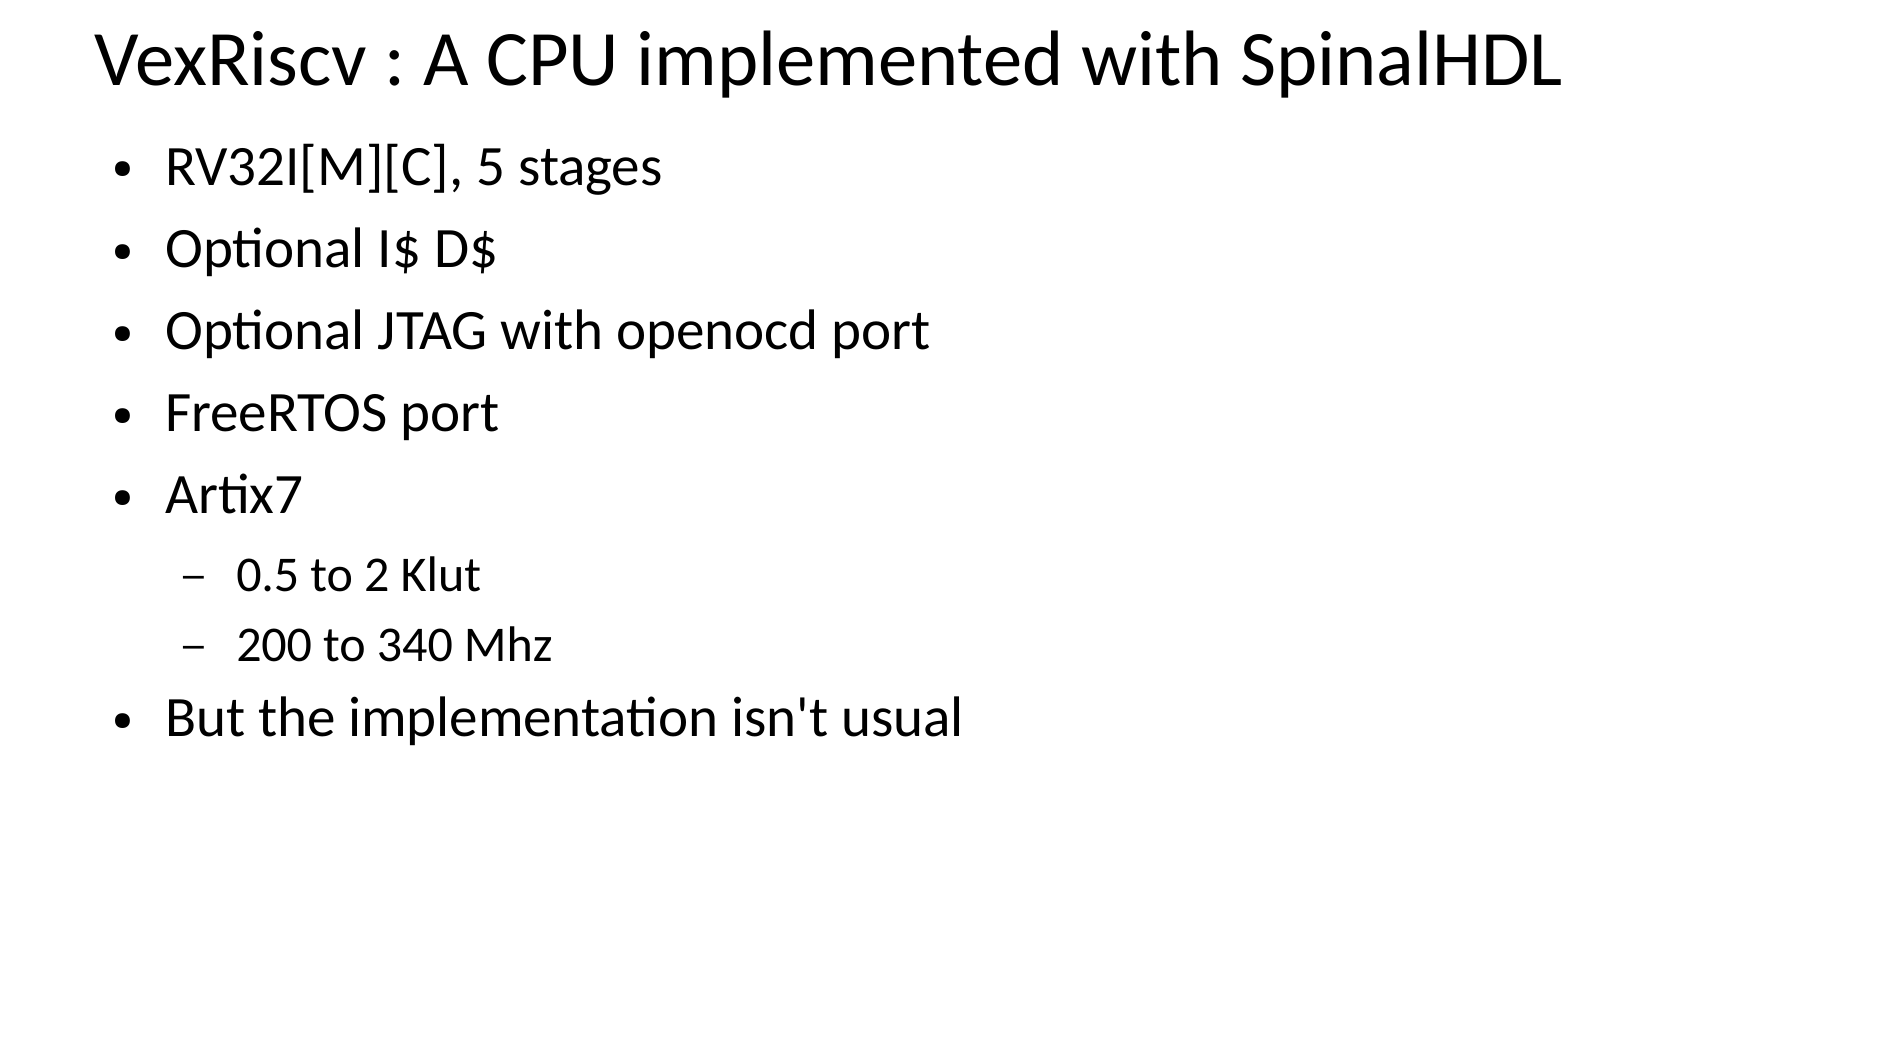

# VexRiscv : A CPU implemented with SpinalHDL
RV32I[M][C], 5 stages
Optional I$ D$
Optional JTAG with openocd port
FreeRTOS port
Artix7
0.5 to 2 Klut
200 to 340 Mhz
But the implementation isn't usual